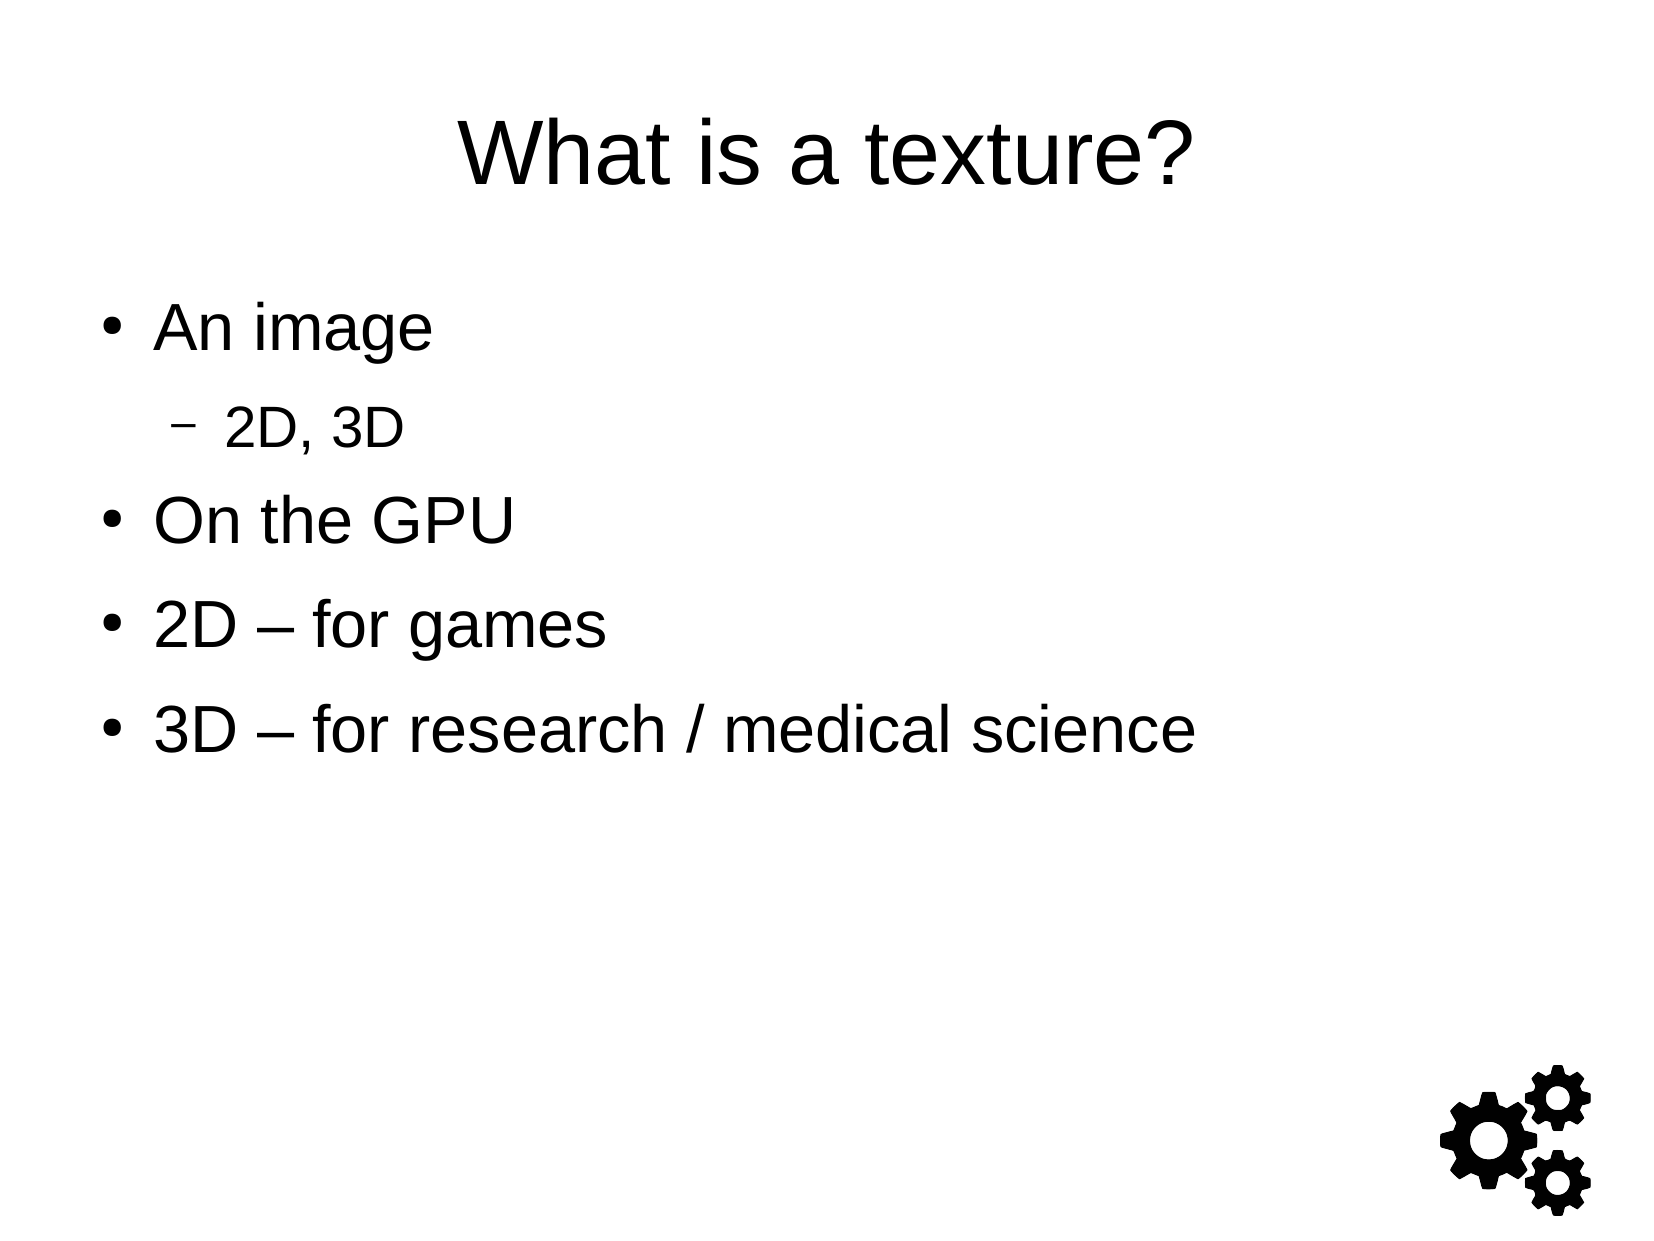

# What is a texture?
An image
2D, 3D
On the GPU
2D – for games
3D – for research / medical science